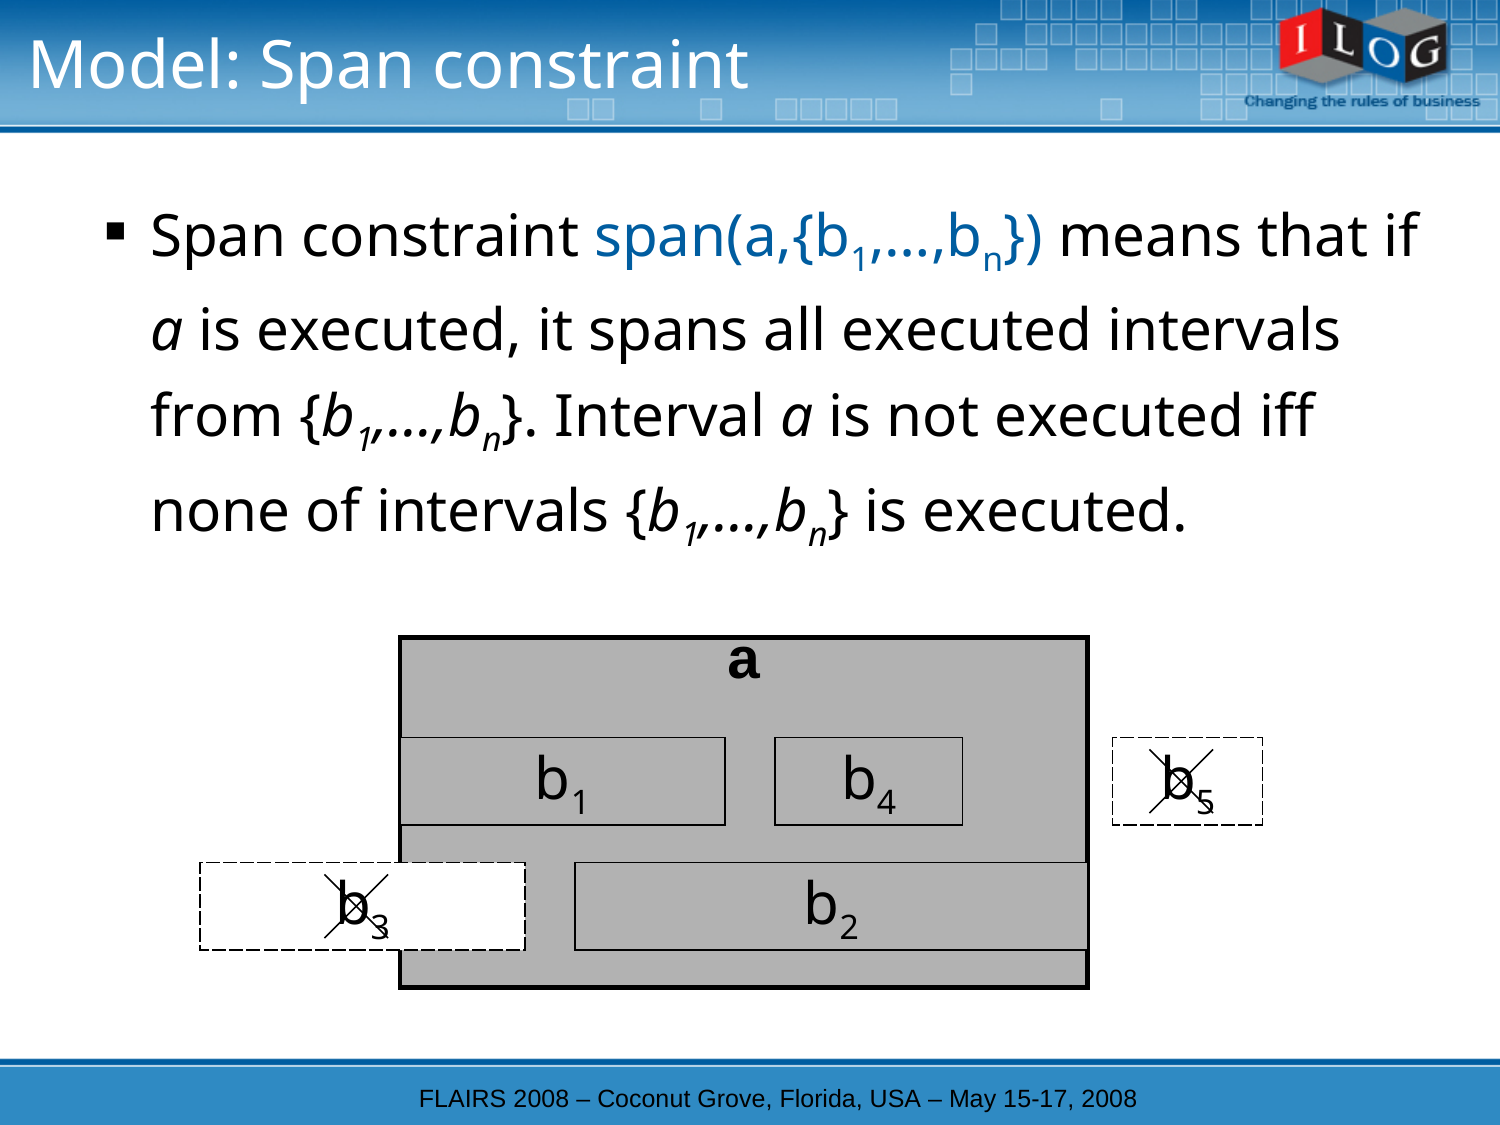

# Model: Span constraint
Span constraint span(a,{b1,…,bn}) means that if a is executed, it spans all executed intervals from {b1,…,bn}. Interval a is not executed iff none of intervals {b1,…,bn} is executed.
a
b1
b4
b5
b3
b2
24
© ILOG, All rights reserved